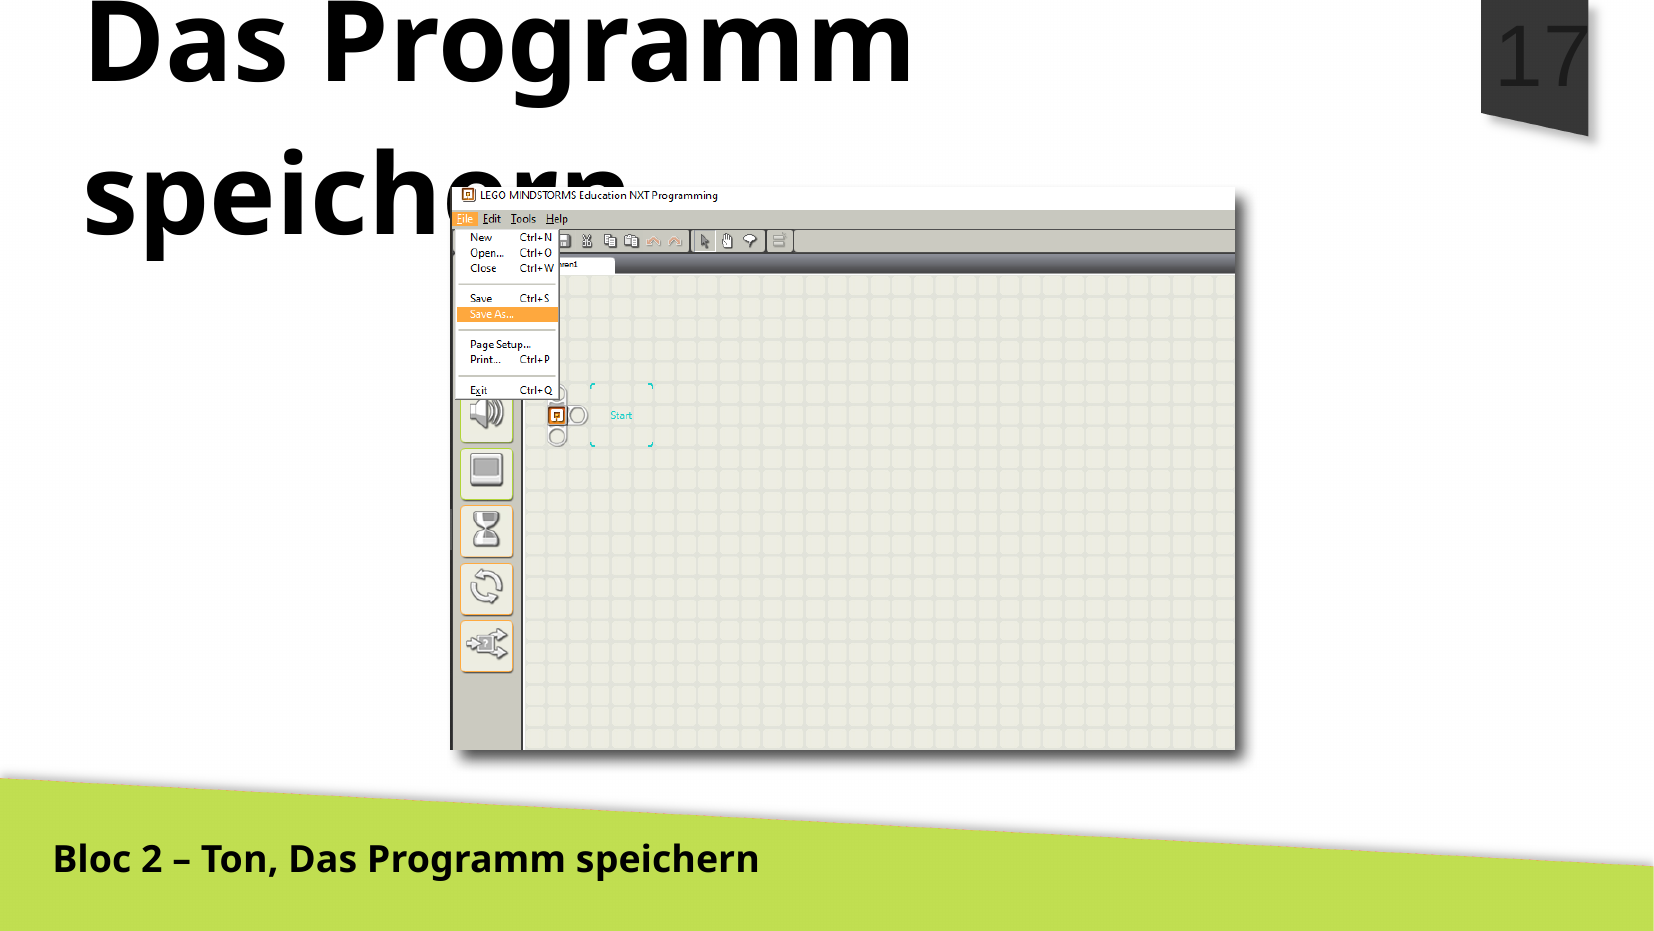

# Das Programm speichern
Bloc 2 – Ton, Das Programm speichern